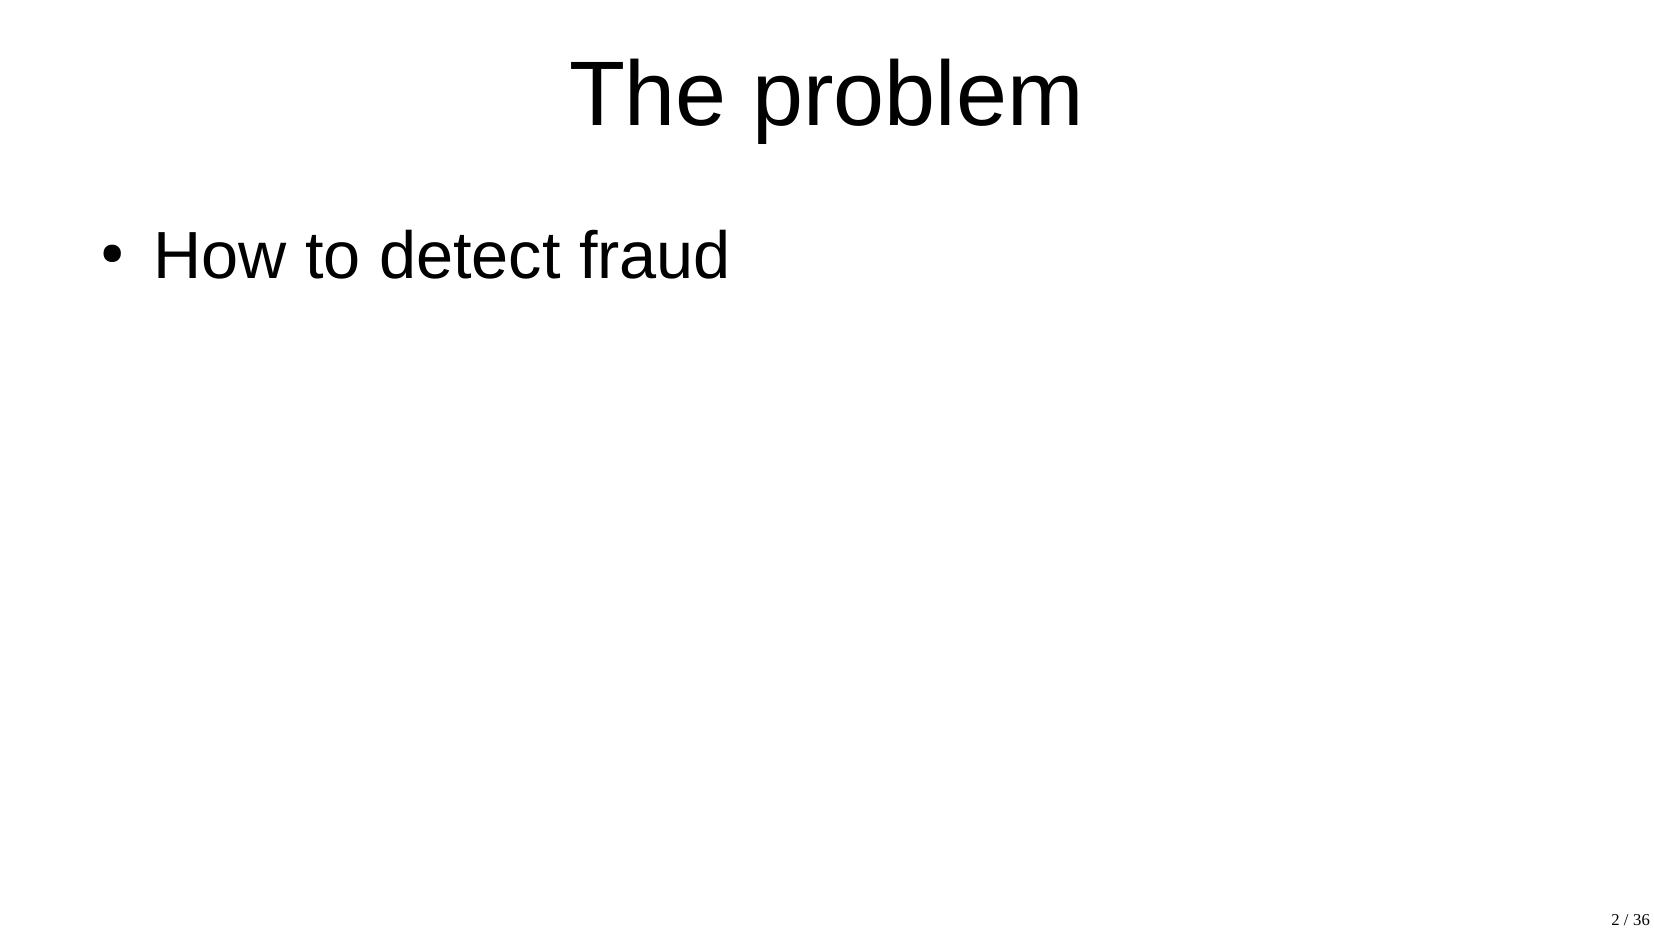

# The problem
How to detect fraud
2